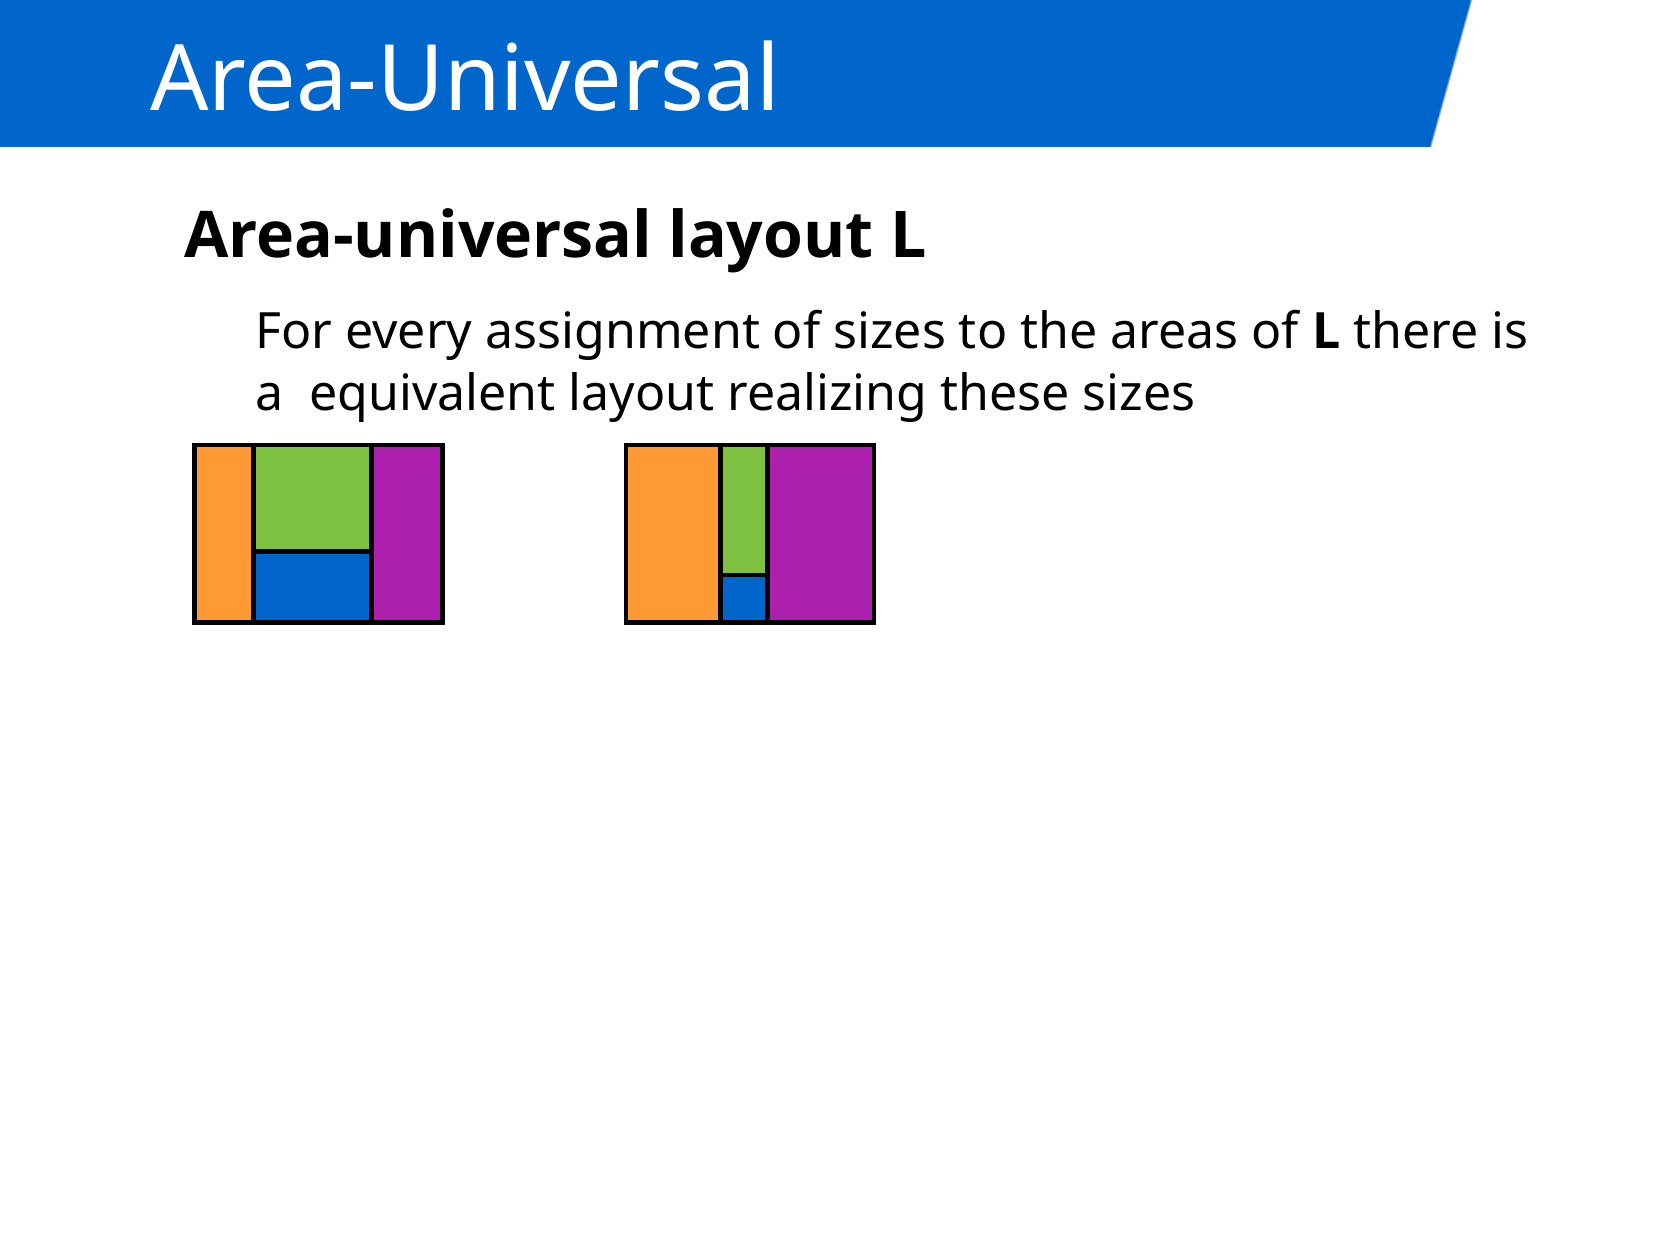

# Area-Universal
Area-universal layout L
For every assignment of sizes to the areas of L there is a equivalent layout realizing these sizes